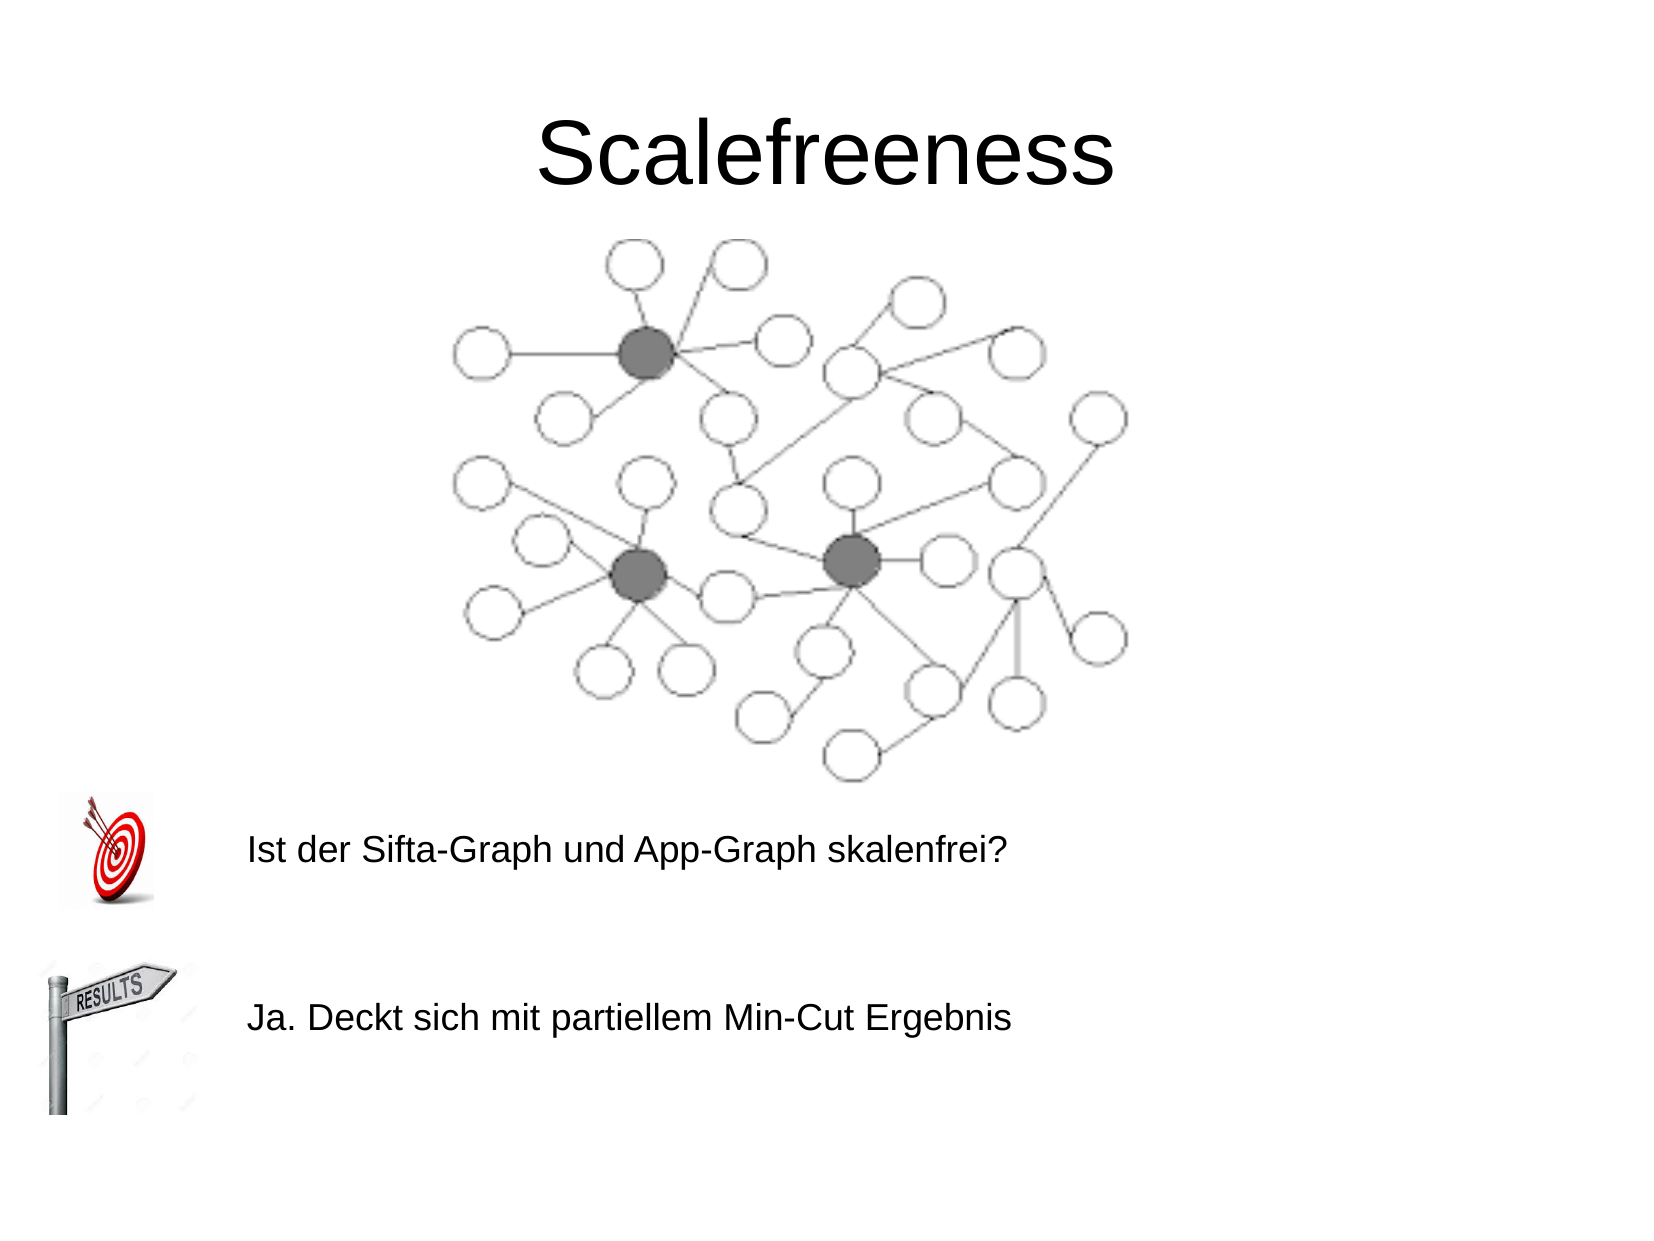

# Scalefreeness
Ist der Sifta-Graph und App-Graph skalenfrei?
Ja. Deckt sich mit partiellem Min-Cut Ergebnis